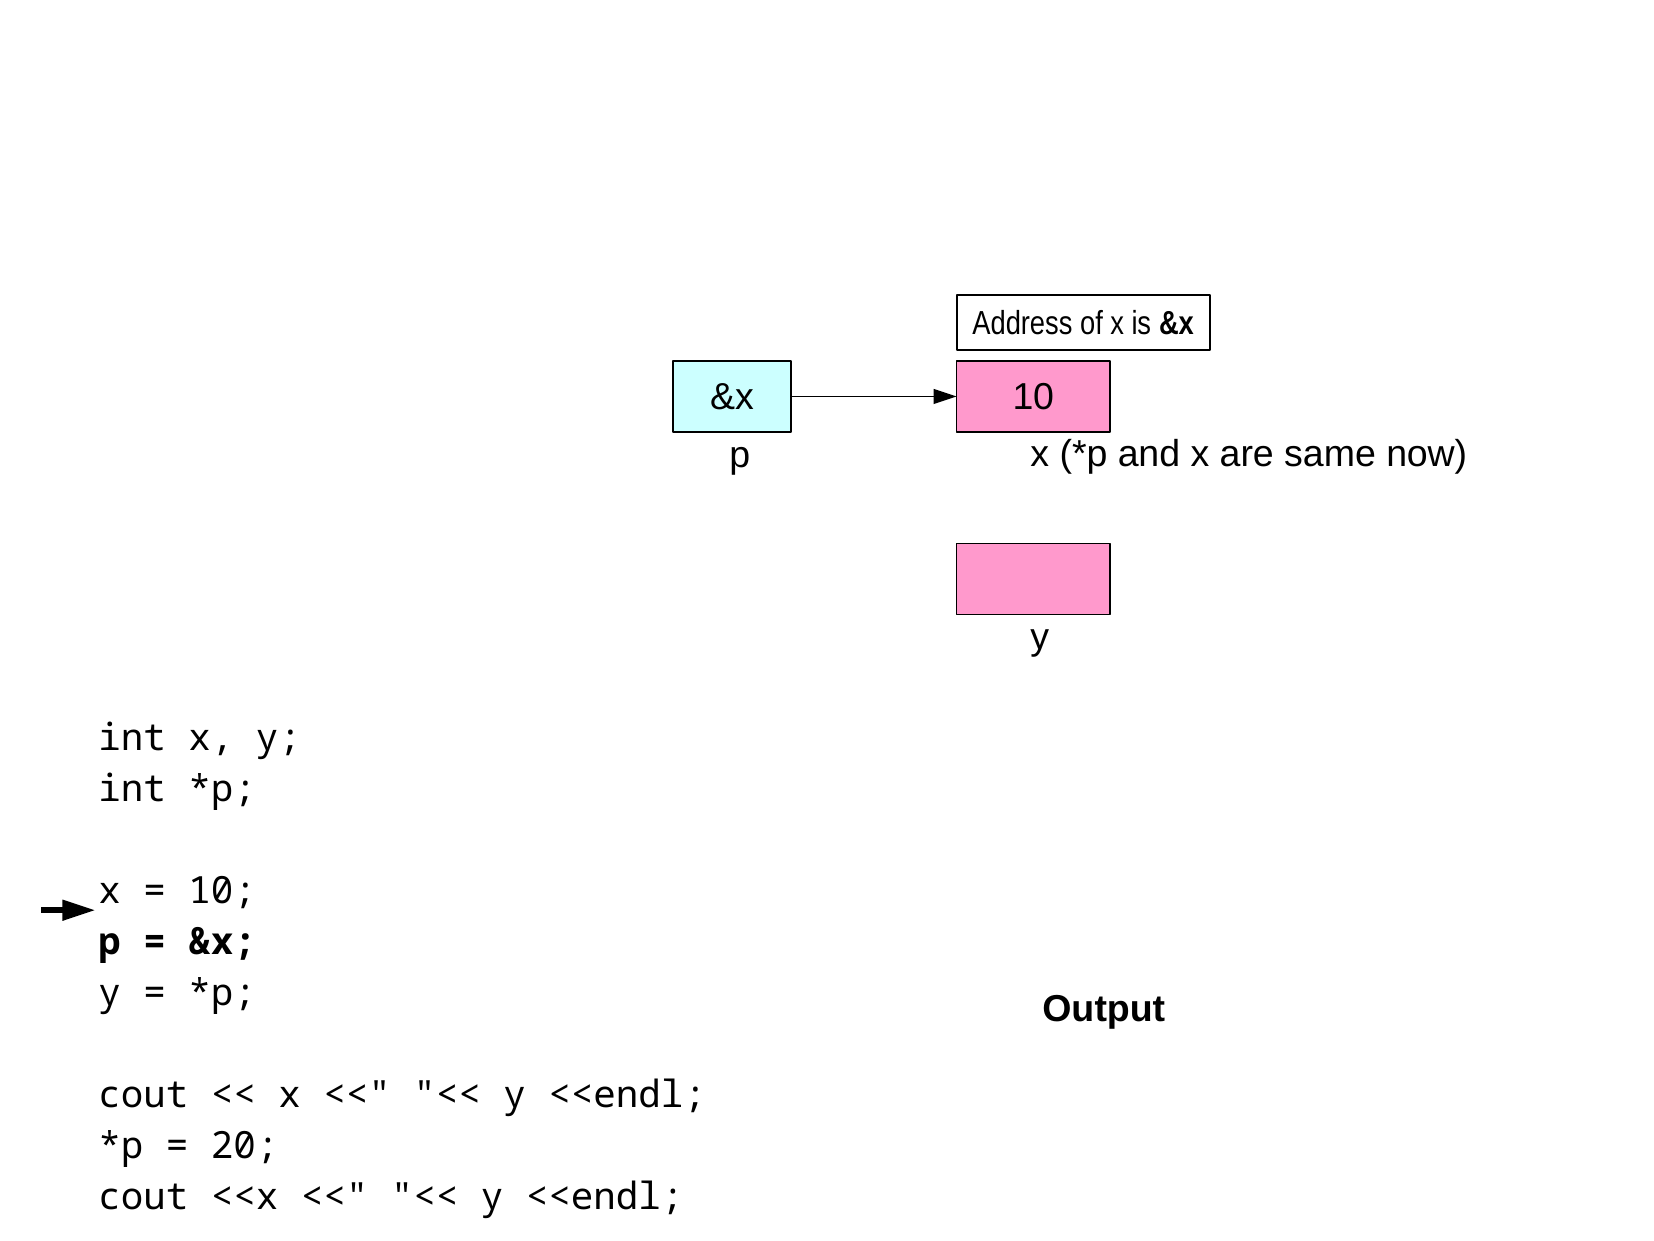

Address of x is &x
&x
10
x (*p and x are same now)
p
y
int x, y;
int *p;
x = 10;
p = &x;
y = *p;
cout << x <<" "<< y <<endl;
*p = 20;
cout <<x <<" "<< y <<endl;
Output